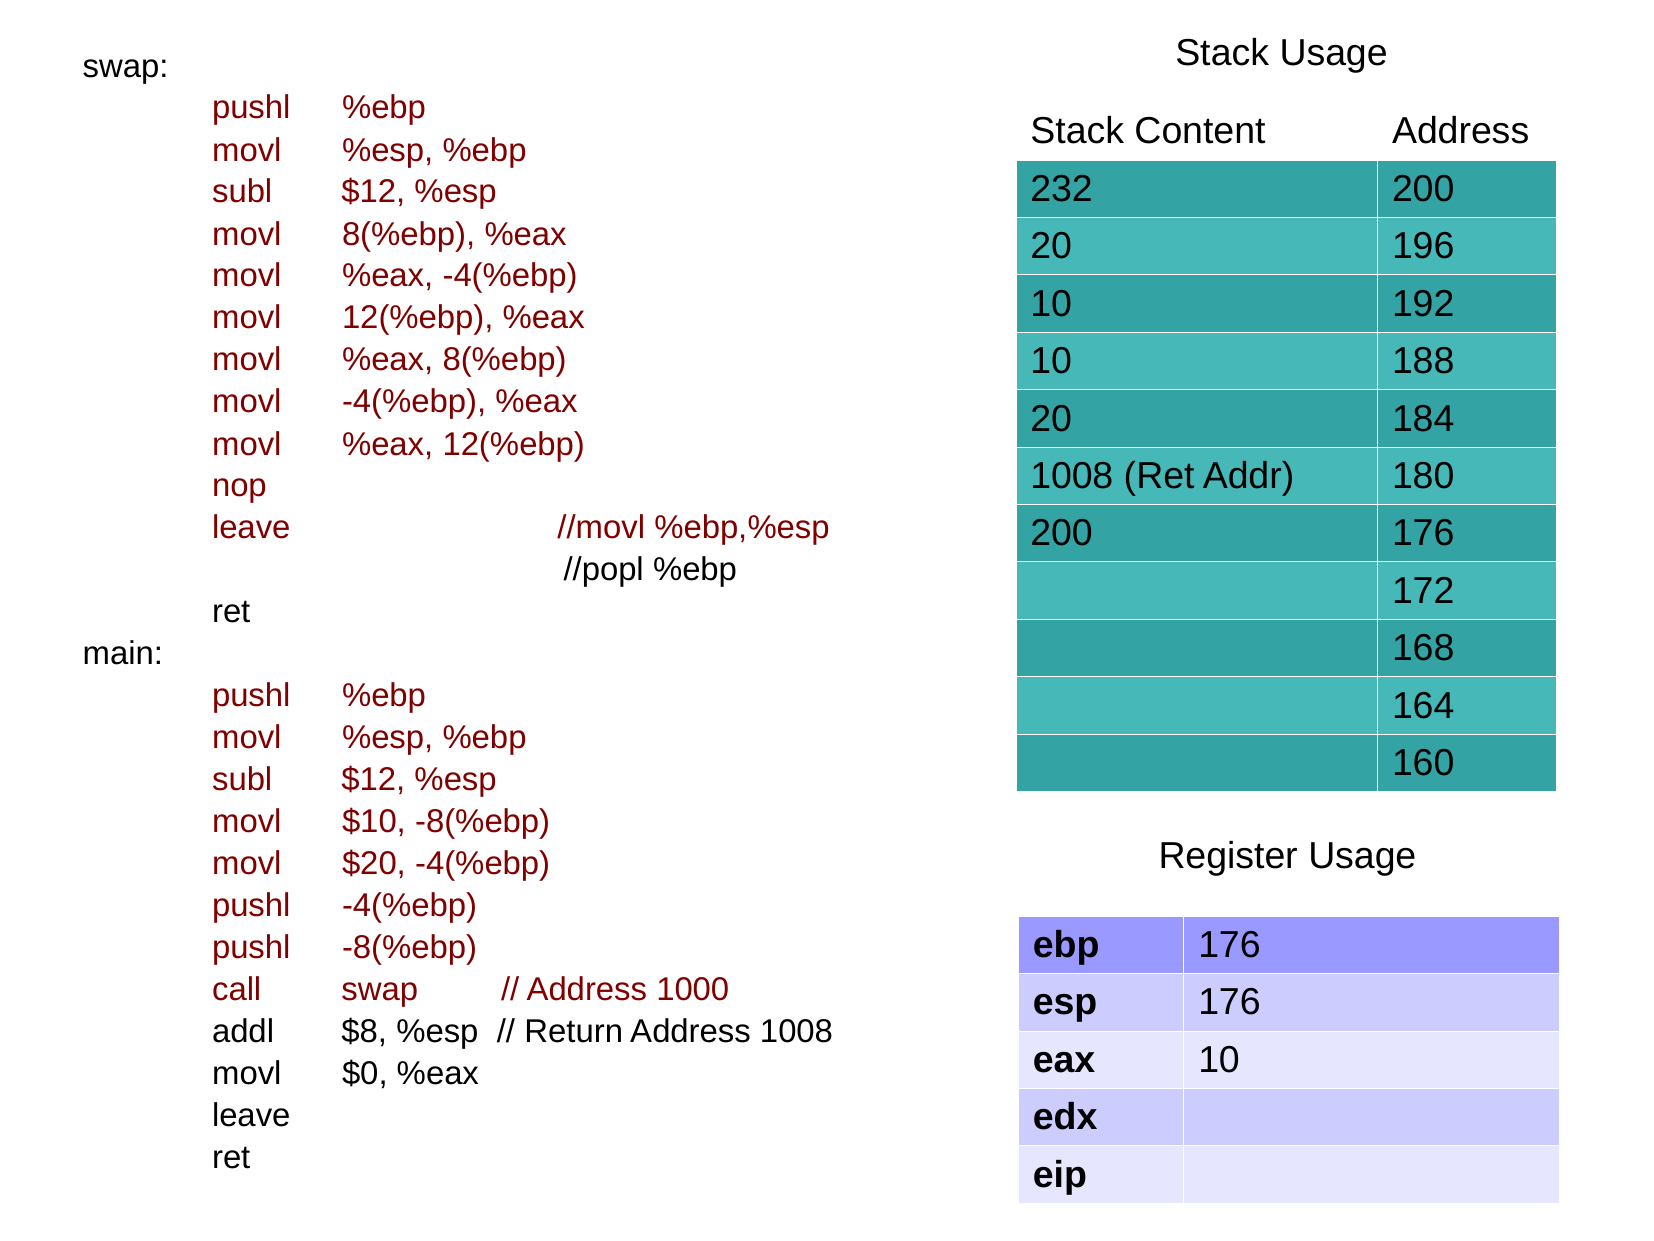

Stack Usage
# swap:
pushl	%ebp
movl	%esp, %ebp
subl								 $12, %esp
movl	8(%ebp), %eax
movl	%eax, -4(%ebp)
movl	12(%ebp), %eax
movl	%eax, 8(%ebp)
movl	-4(%ebp), %eax
movl	%eax, 12(%ebp)
nop
leave //movl %ebp,%esp
 //popl %ebp
ret
main:
pushl	%ebp
movl	%esp, %ebp
subl	 $12, %esp
movl	$10, -8(%ebp)
movl	$20, -4(%ebp)
pushl	-4(%ebp)
pushl	-8(%ebp)
call	 swap // Address 1000
addl	 $8, %esp // Return Address 1008
movl	$0, %eax
leave
ret
| Stack Content | Address |
| --- | --- |
| 232 | 200 |
| 20 | 196 |
| 10 | 192 |
| 10 | 188 |
| 20 | 184 |
| 1008 (Ret Addr) | 180 |
| 200 | 176 |
| | 172 |
| | 168 |
| | 164 |
| | 160 |
Register Usage
| ebp | 176 |
| --- | --- |
| esp | 176 |
| eax | 10 |
| edx | |
| eip | |